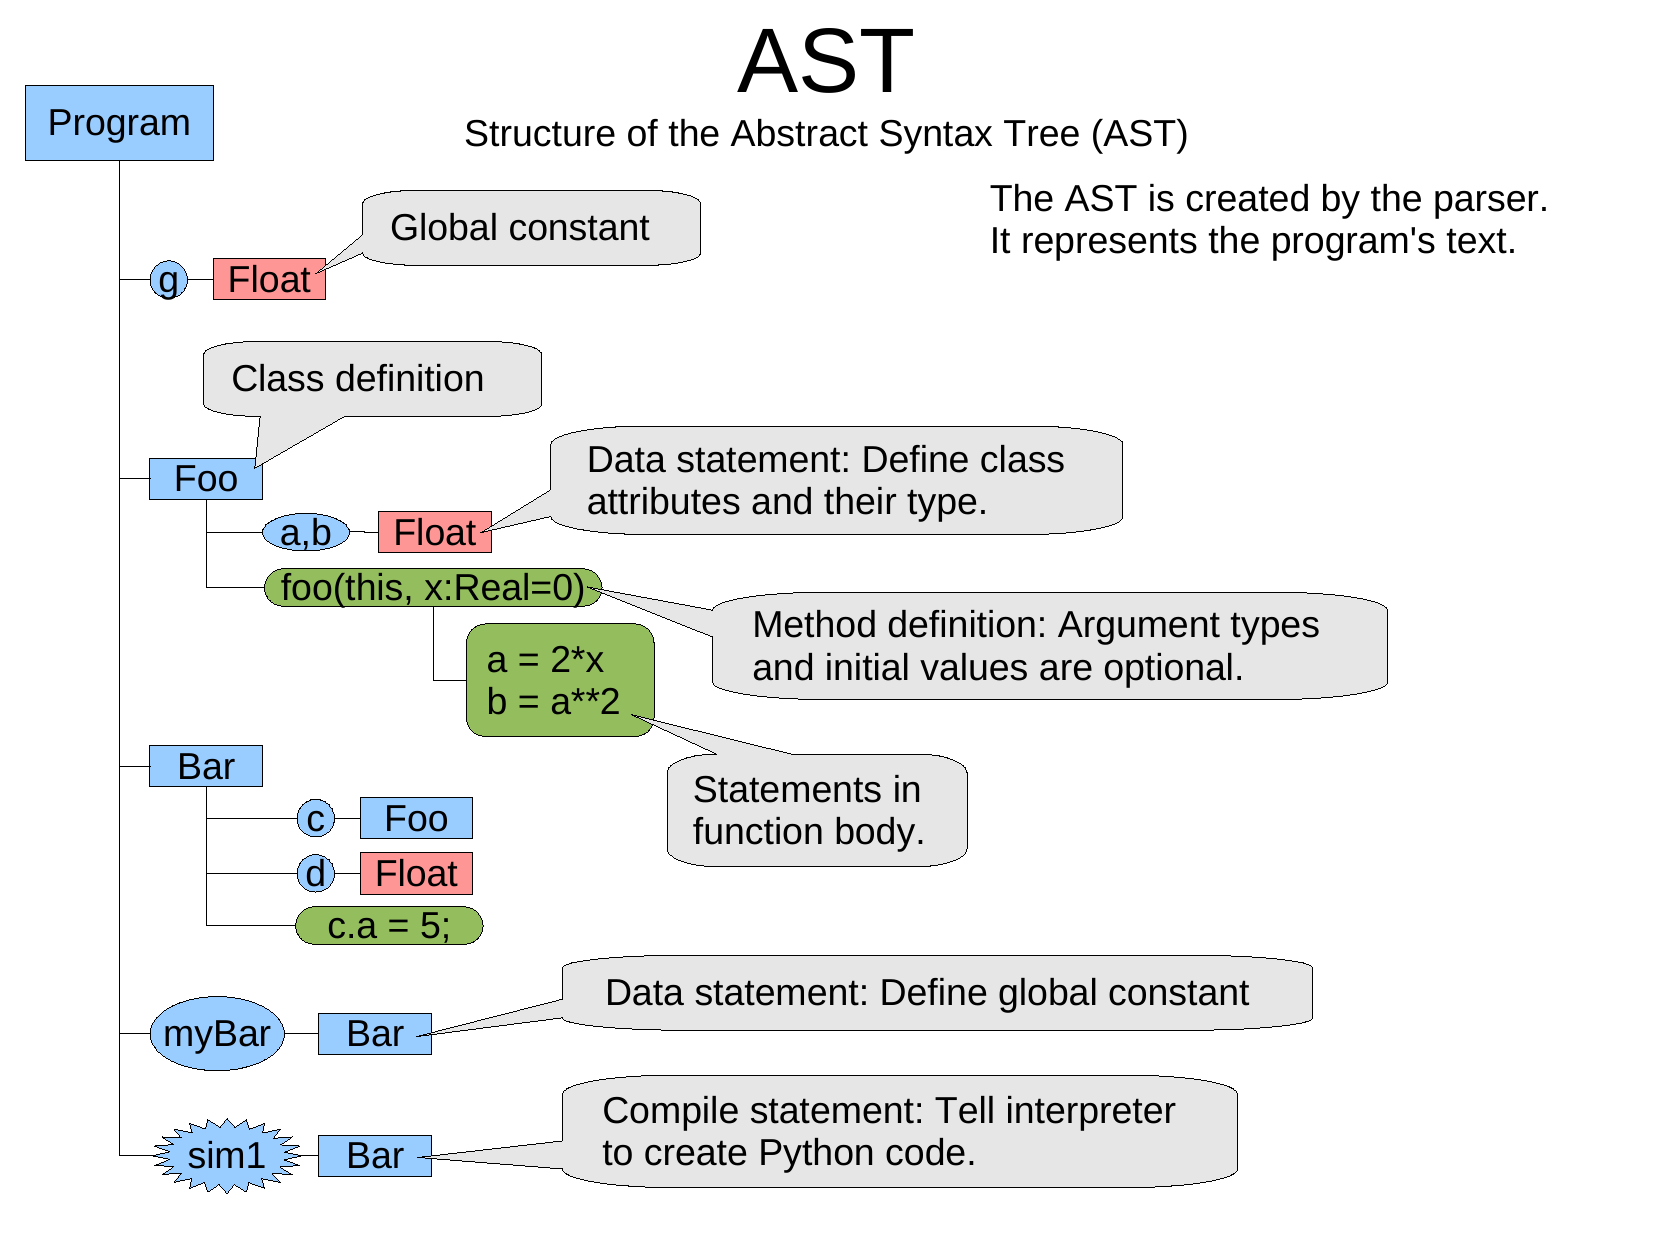

# AST Structure of the Abstract Syntax Tree (AST)
Program
The AST is created by the parser. It represents the program's text.
Global constant
Float
g
Class definition
Data statement: Define class attributes and their type.
Foo
Float
a,b
foo(this, x:Real=0)
Method definition: Argument types and initial values are optional.
a = 2*x
b = a**2
Bar
Statements in function body.
Foo
c
Float
d
c.a = 5;
Data statement: Define global constant
myBar
Bar
Compile statement: Tell interpreter to create Python code.
sim1
Bar